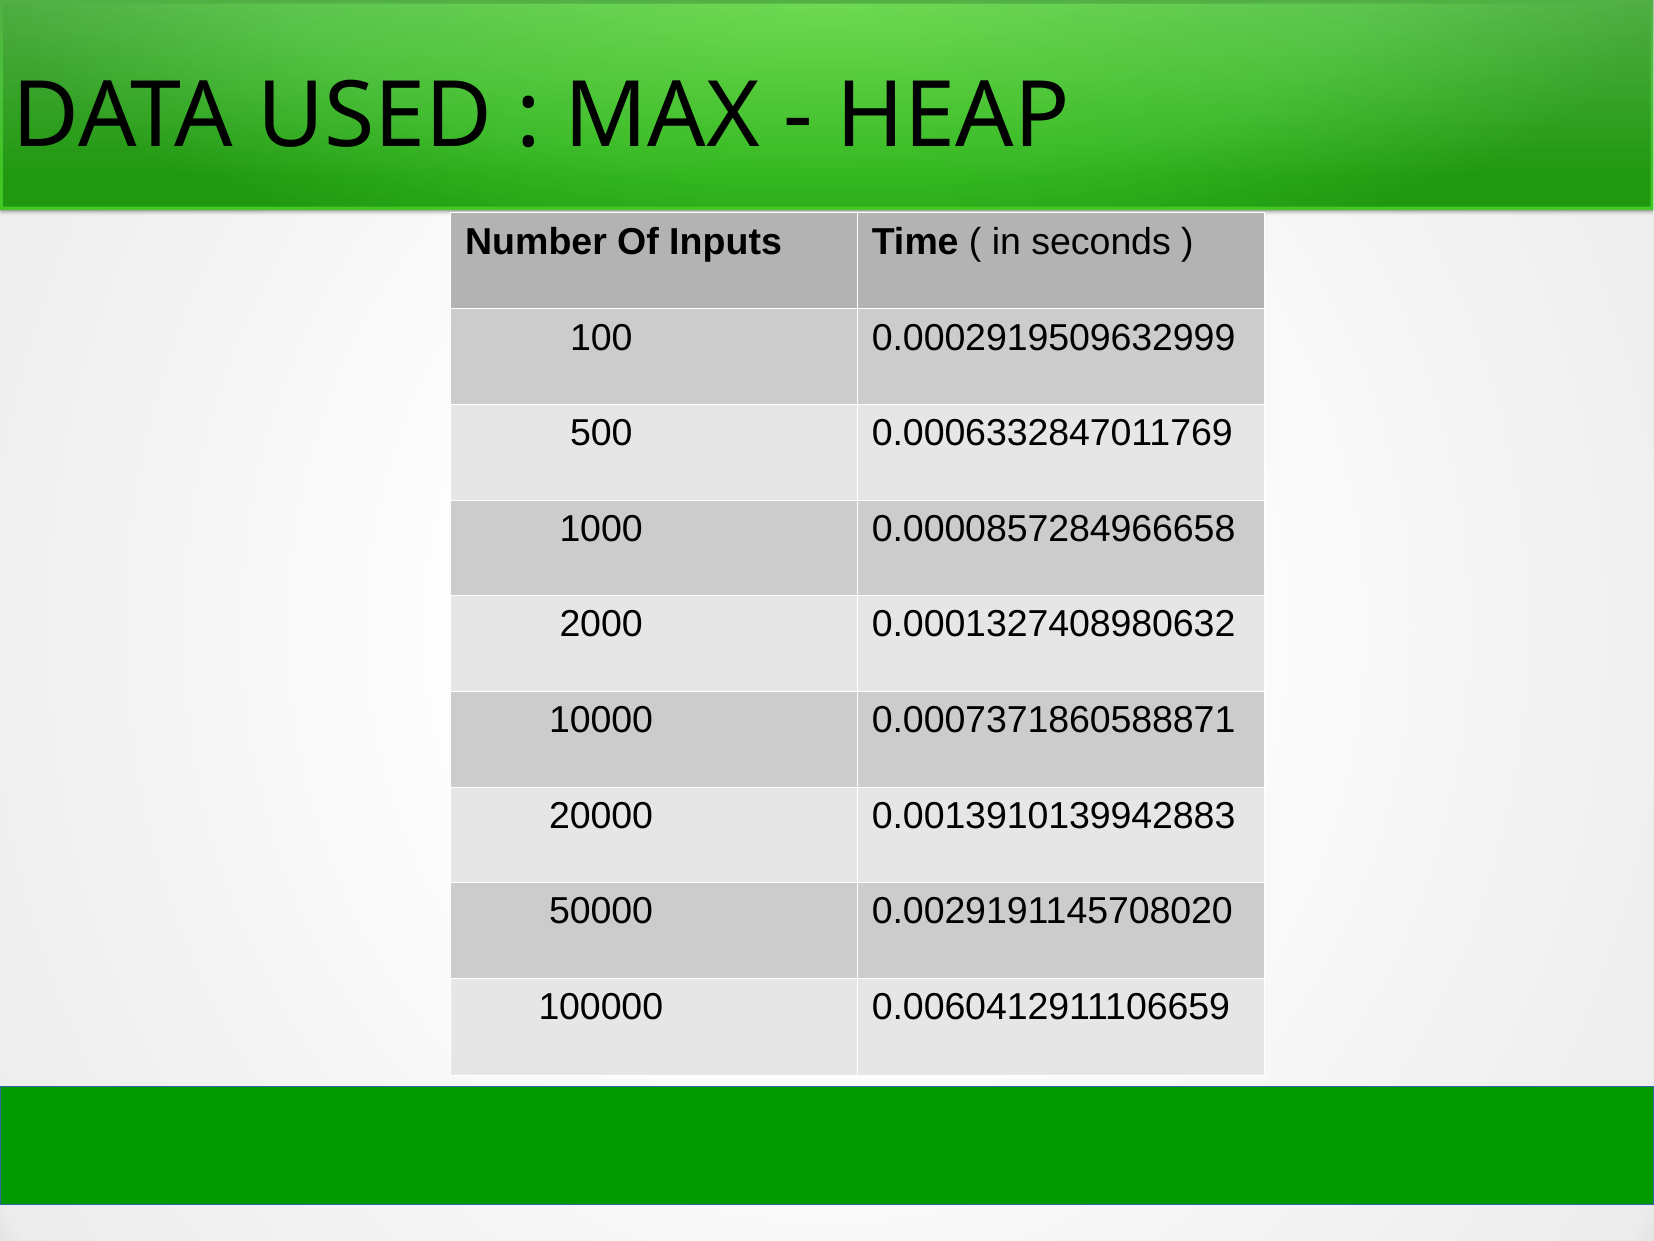

DATA USED : MAX - HEAP
| Number Of Inputs | Time ( in seconds ) |
| --- | --- |
| 100 | 0.0002919509632999 |
| 500 | 0.0006332847011769 |
| 1000 | 0.0000857284966658 |
| 2000 | 0.0001327408980632 |
| 10000 | 0.0007371860588871 |
| 20000 | 0.0013910139942883 |
| 50000 | 0.0029191145708020 |
| 100000 | 0.0060412911106659 |
12/26/03
AVL Trees - Lecture 8
37